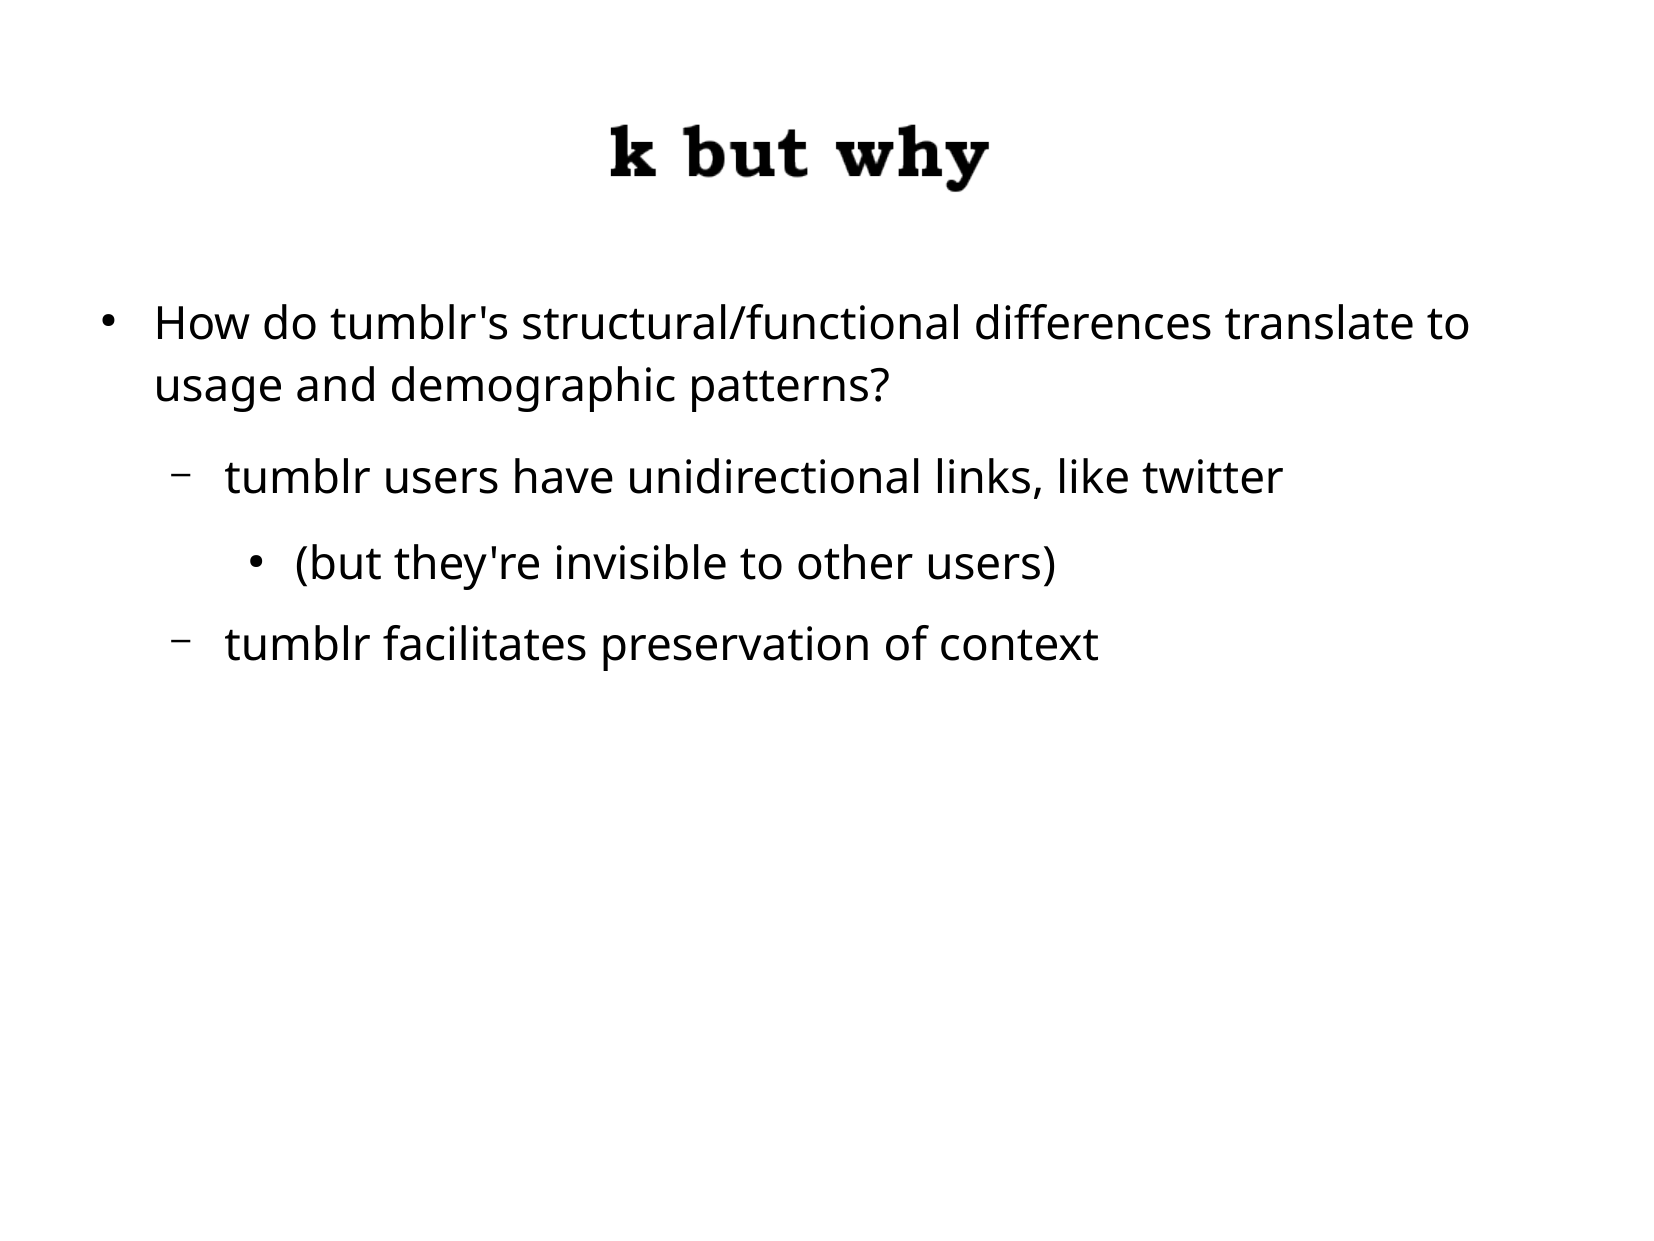

# How do tumblr's structural/functional differences translate to usage and demographic patterns?
tumblr users have unidirectional links, like twitter
(but they're invisible to other users)
tumblr facilitates preservation of context